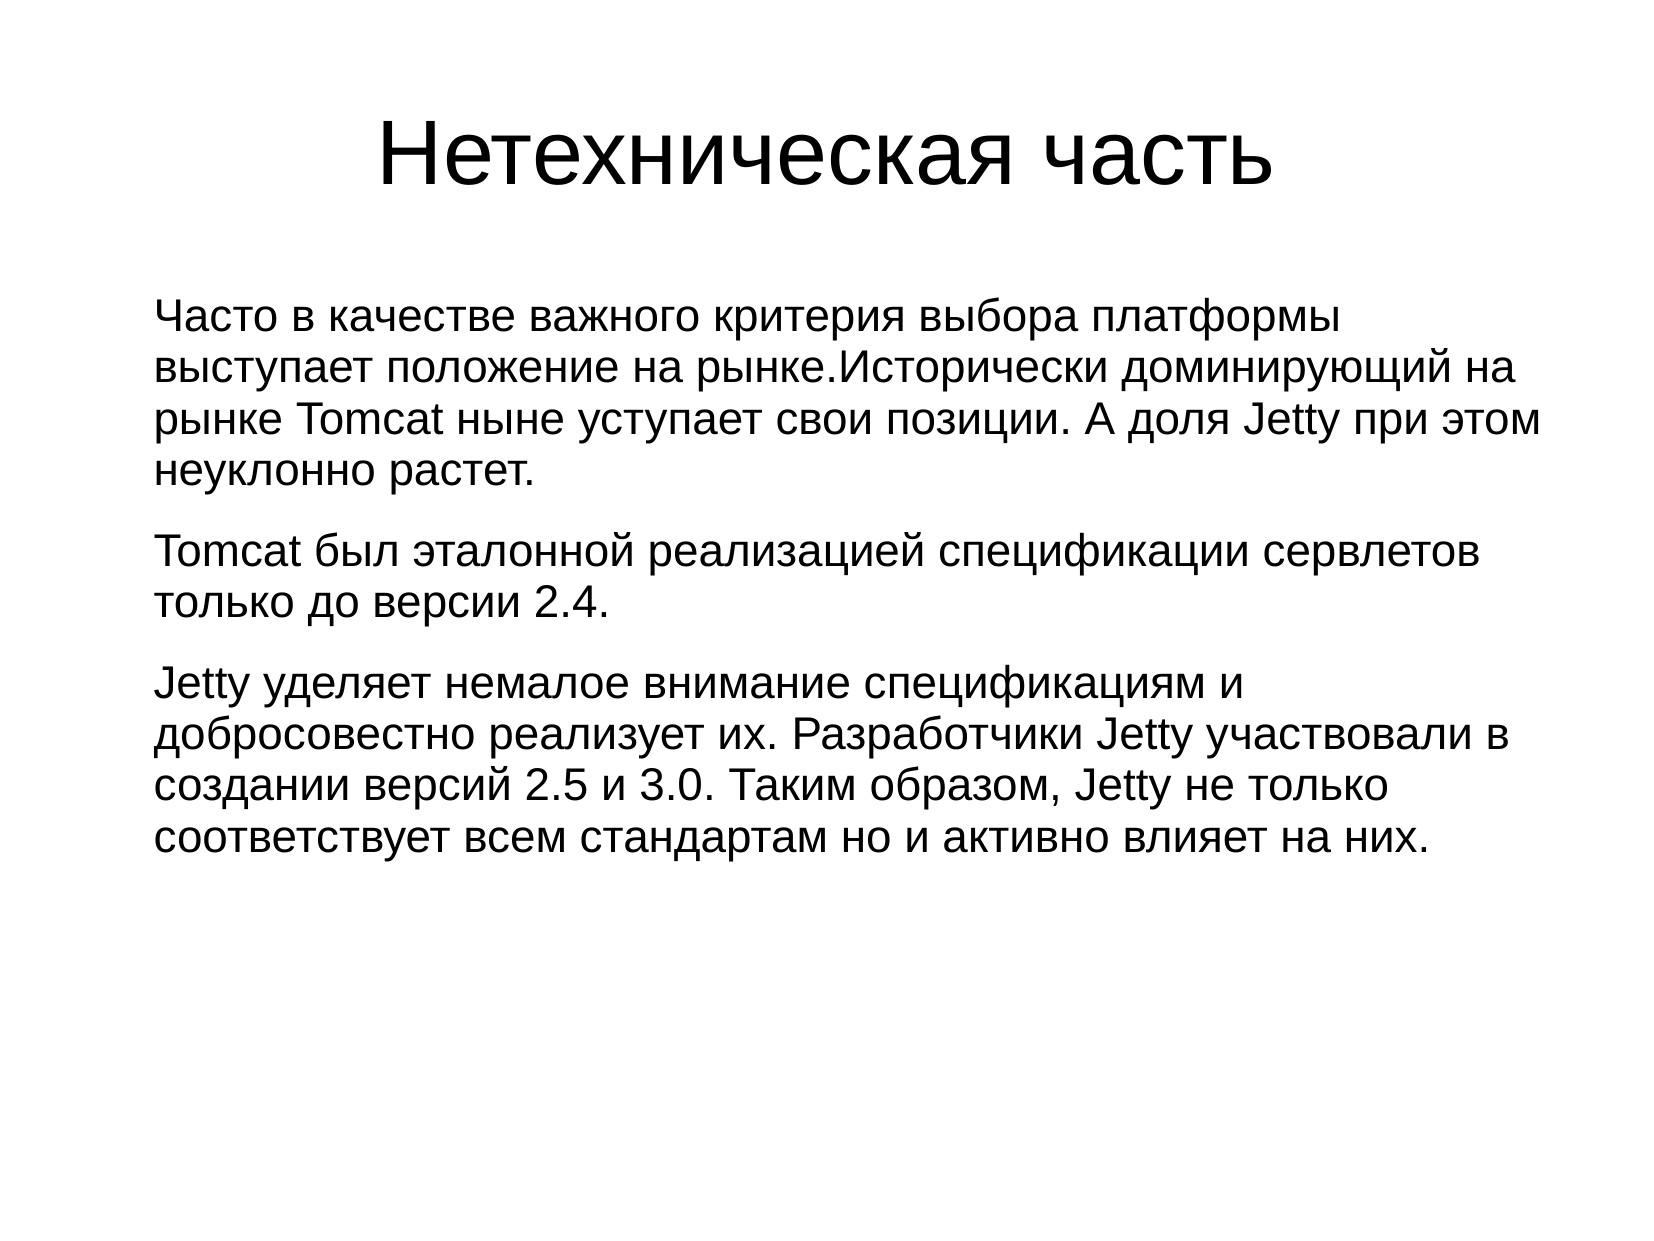

# Нетехническая часть
Часто в качестве важного критерия выбора платформы выступает положение на рынке.Исторически доминирующий на рынке Tomcat ныне уступает свои позиции. А доля Jetty при этом неуклонно растет.
Tomcat был эталонной реализацией спецификации сервлетов только до версии 2.4.
Jetty уделяет немалое внимание спецификациям и добросовестно реализует их. Разработчики Jetty участвовали в создании версий 2.5 и 3.0. Таким образом, Jetty не только соответствует всем стандартам но и активно влияет на них.